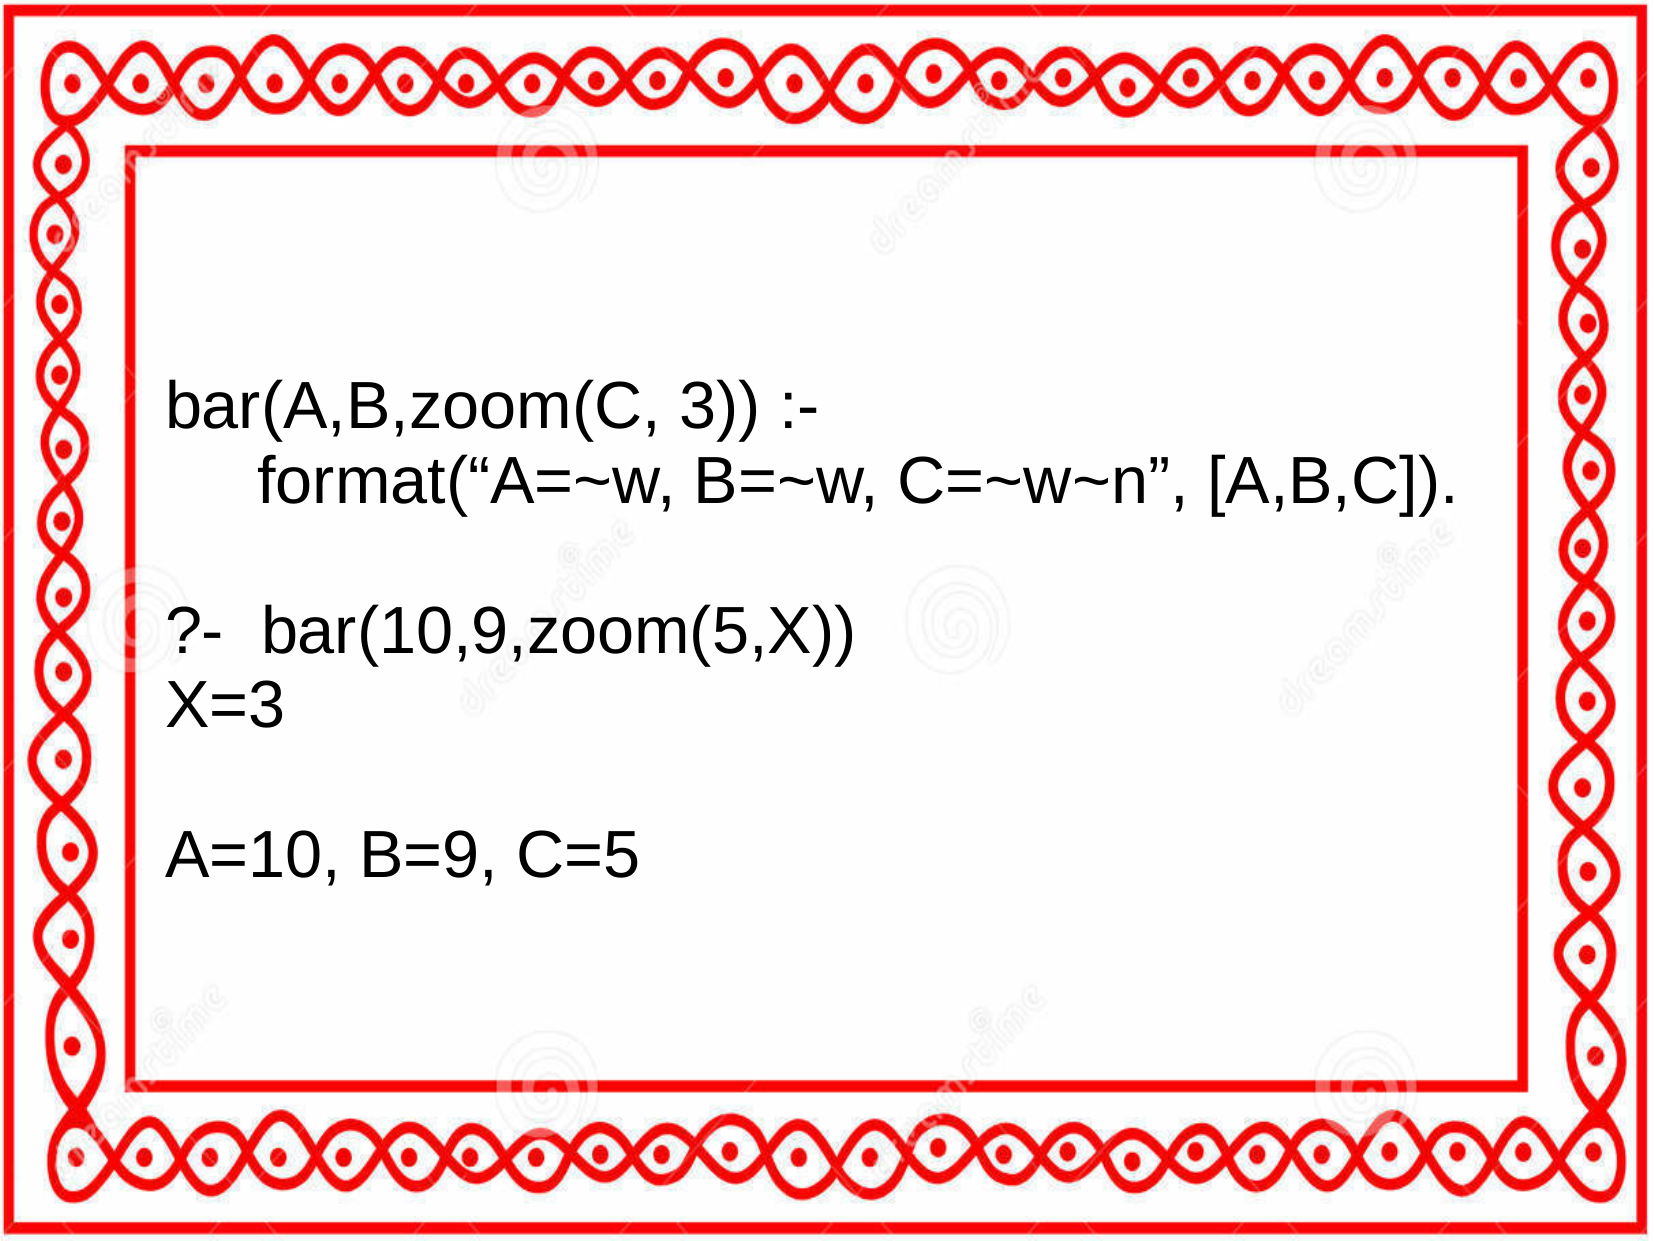

# bar(A,B,zoom(C, 3)) :-
 format(“A=~w, B=~w, C=~w~n”, [A,B,C]).
?- bar(10,9,zoom(5,X))
X=3
A=10, B=9, C=5